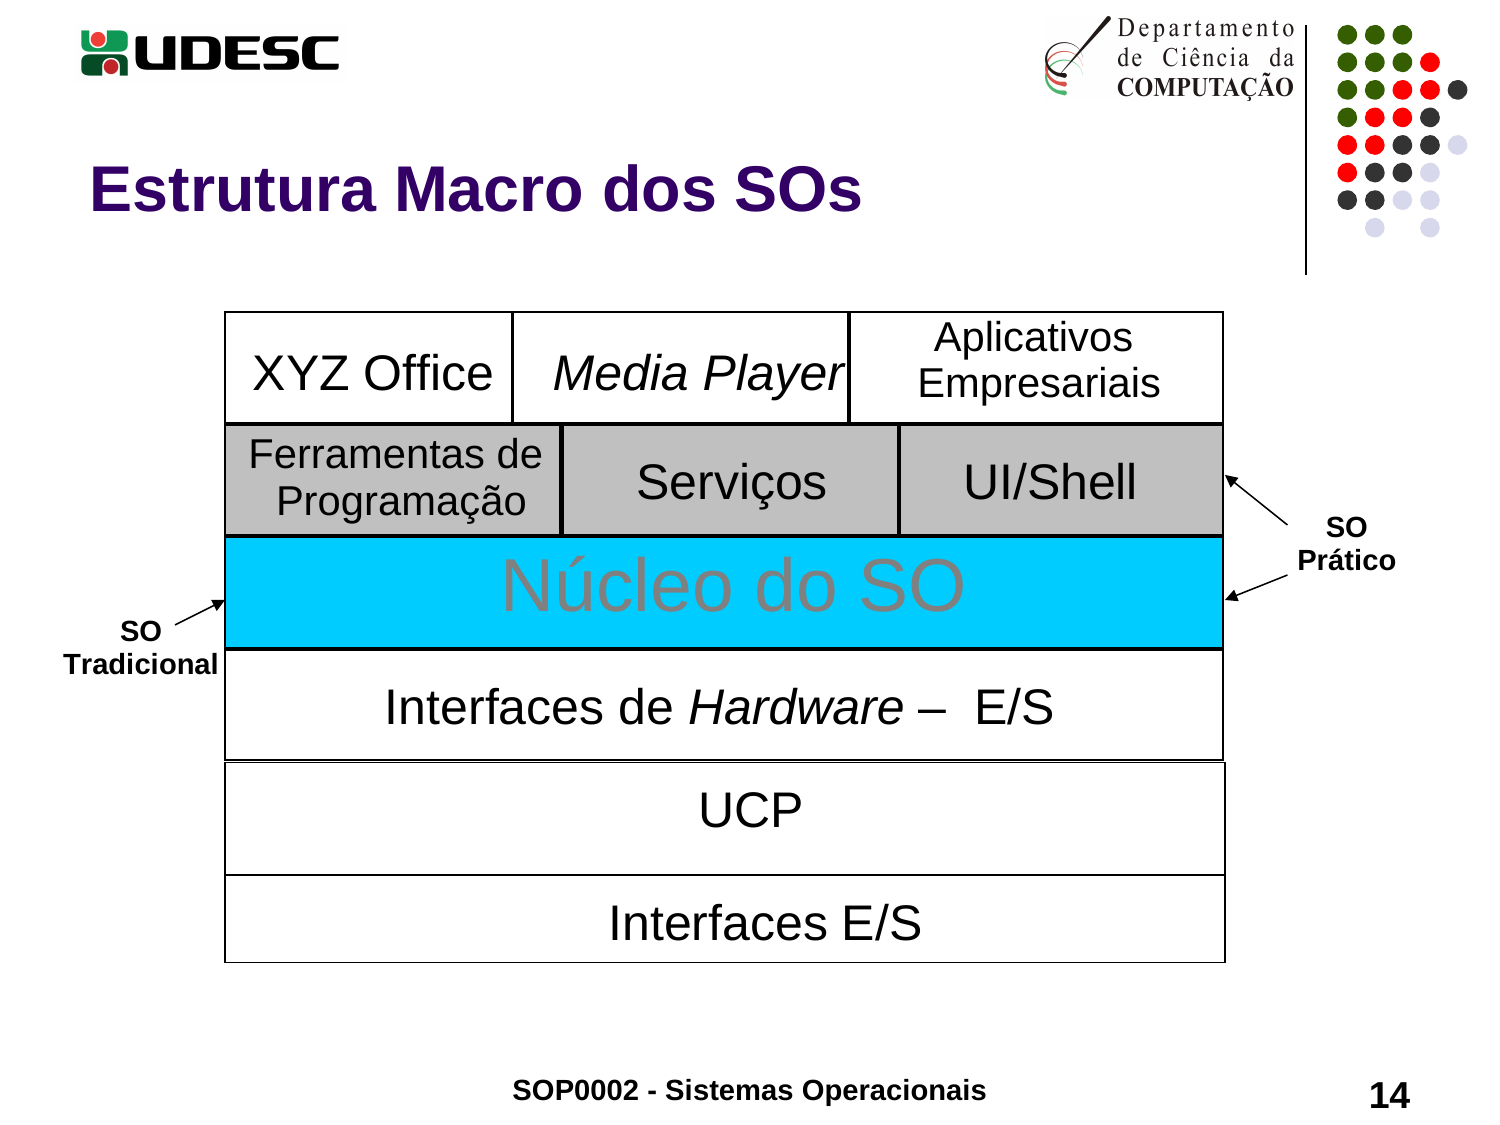

# Estrutura Macro dos SOs
Aplicativos
Empresariais
XYZ Office
Media Player
Ferramentas de
Programação
Serviços
UI/Shell
SO
Prático
Núcleo do SO
SO
Tradicional
Interfaces de Hardware – E/S
UCP
Interfaces E/S
14